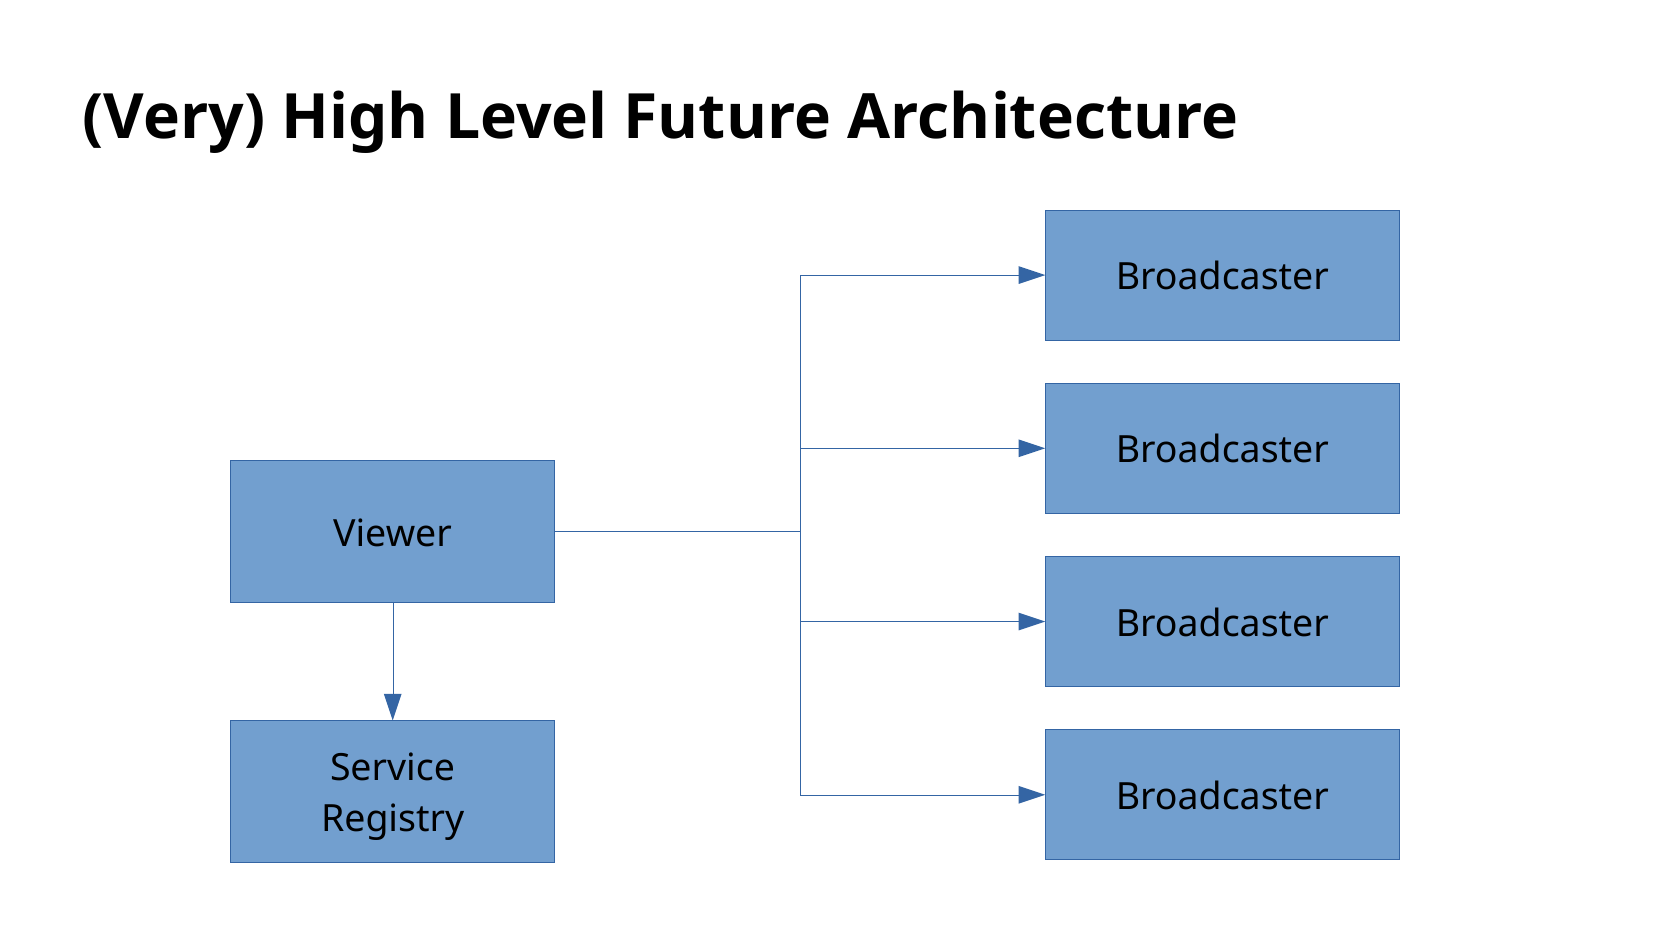

# (Very) High Level Future Architecture
Broadcaster
Broadcaster
Viewer
Broadcaster
Service
Registry
Broadcaster